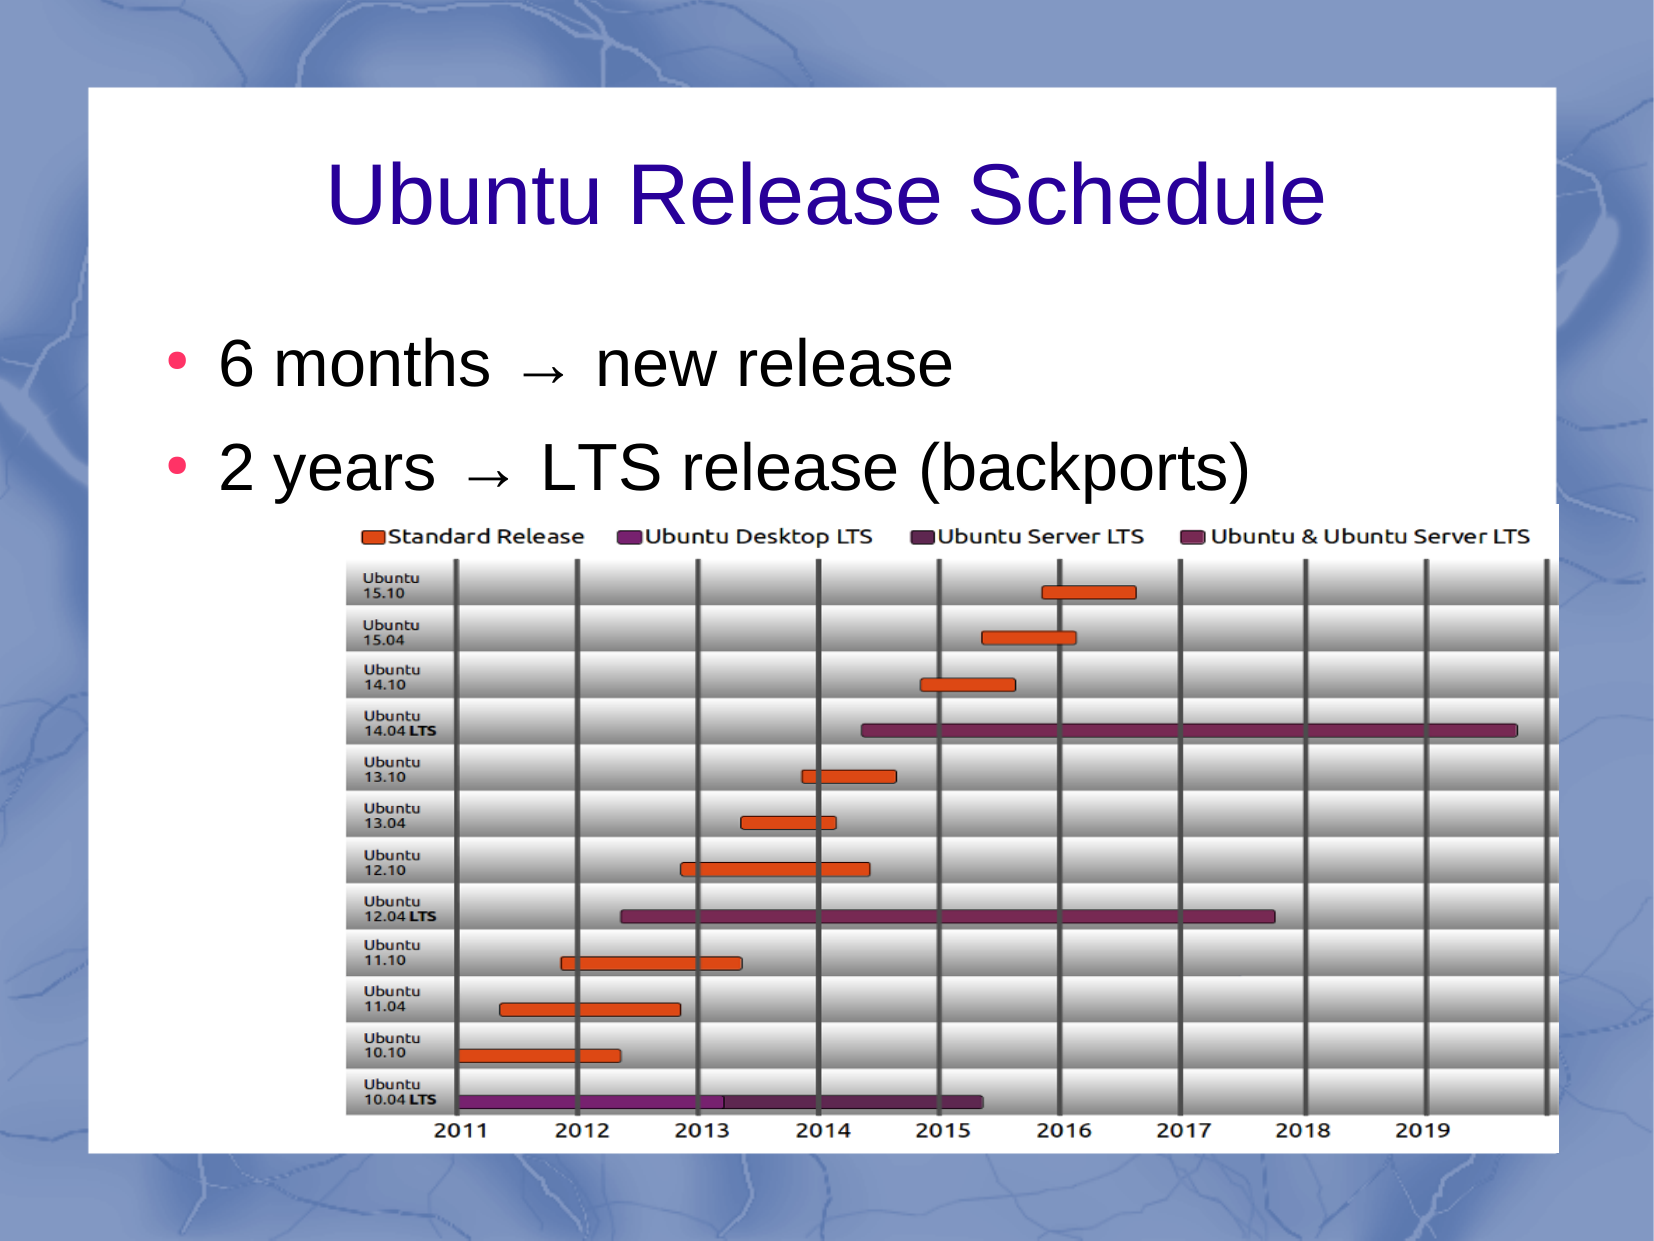

# Ubuntu Release Schedule
6 months → new release
2 years → LTS release (backports)